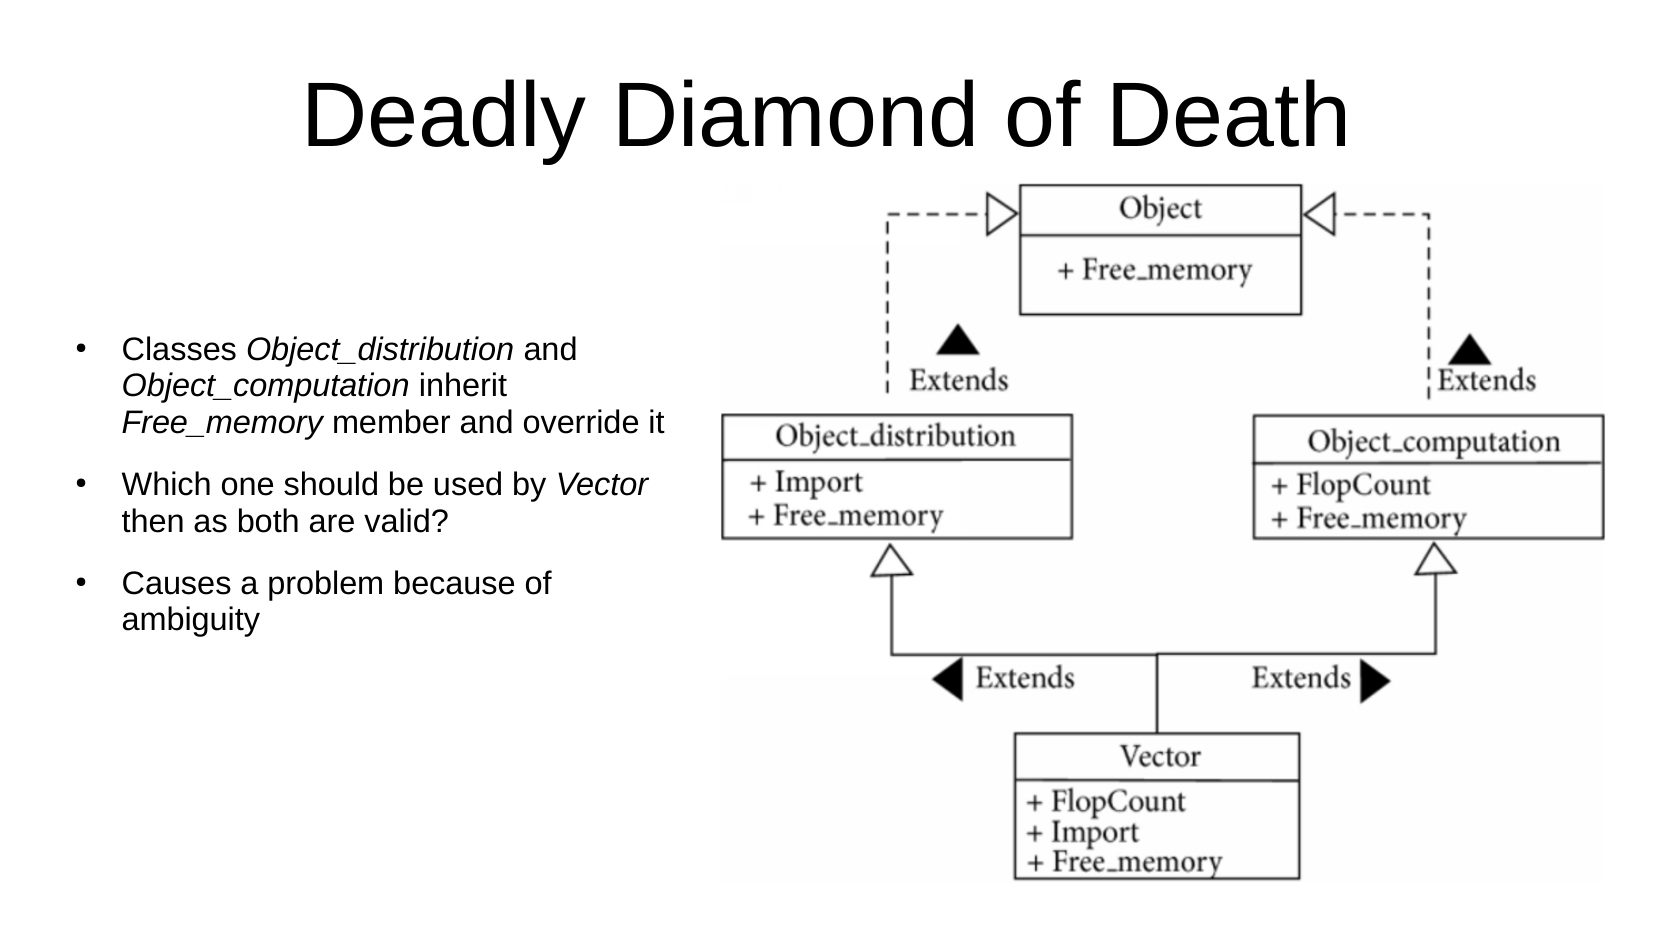

# Deadly Diamond of Death
Classes Object_distribution and Object_computation inherit Free_memory member and override it
Which one should be used by Vector then as both are valid?
Causes a problem because of ambiguity